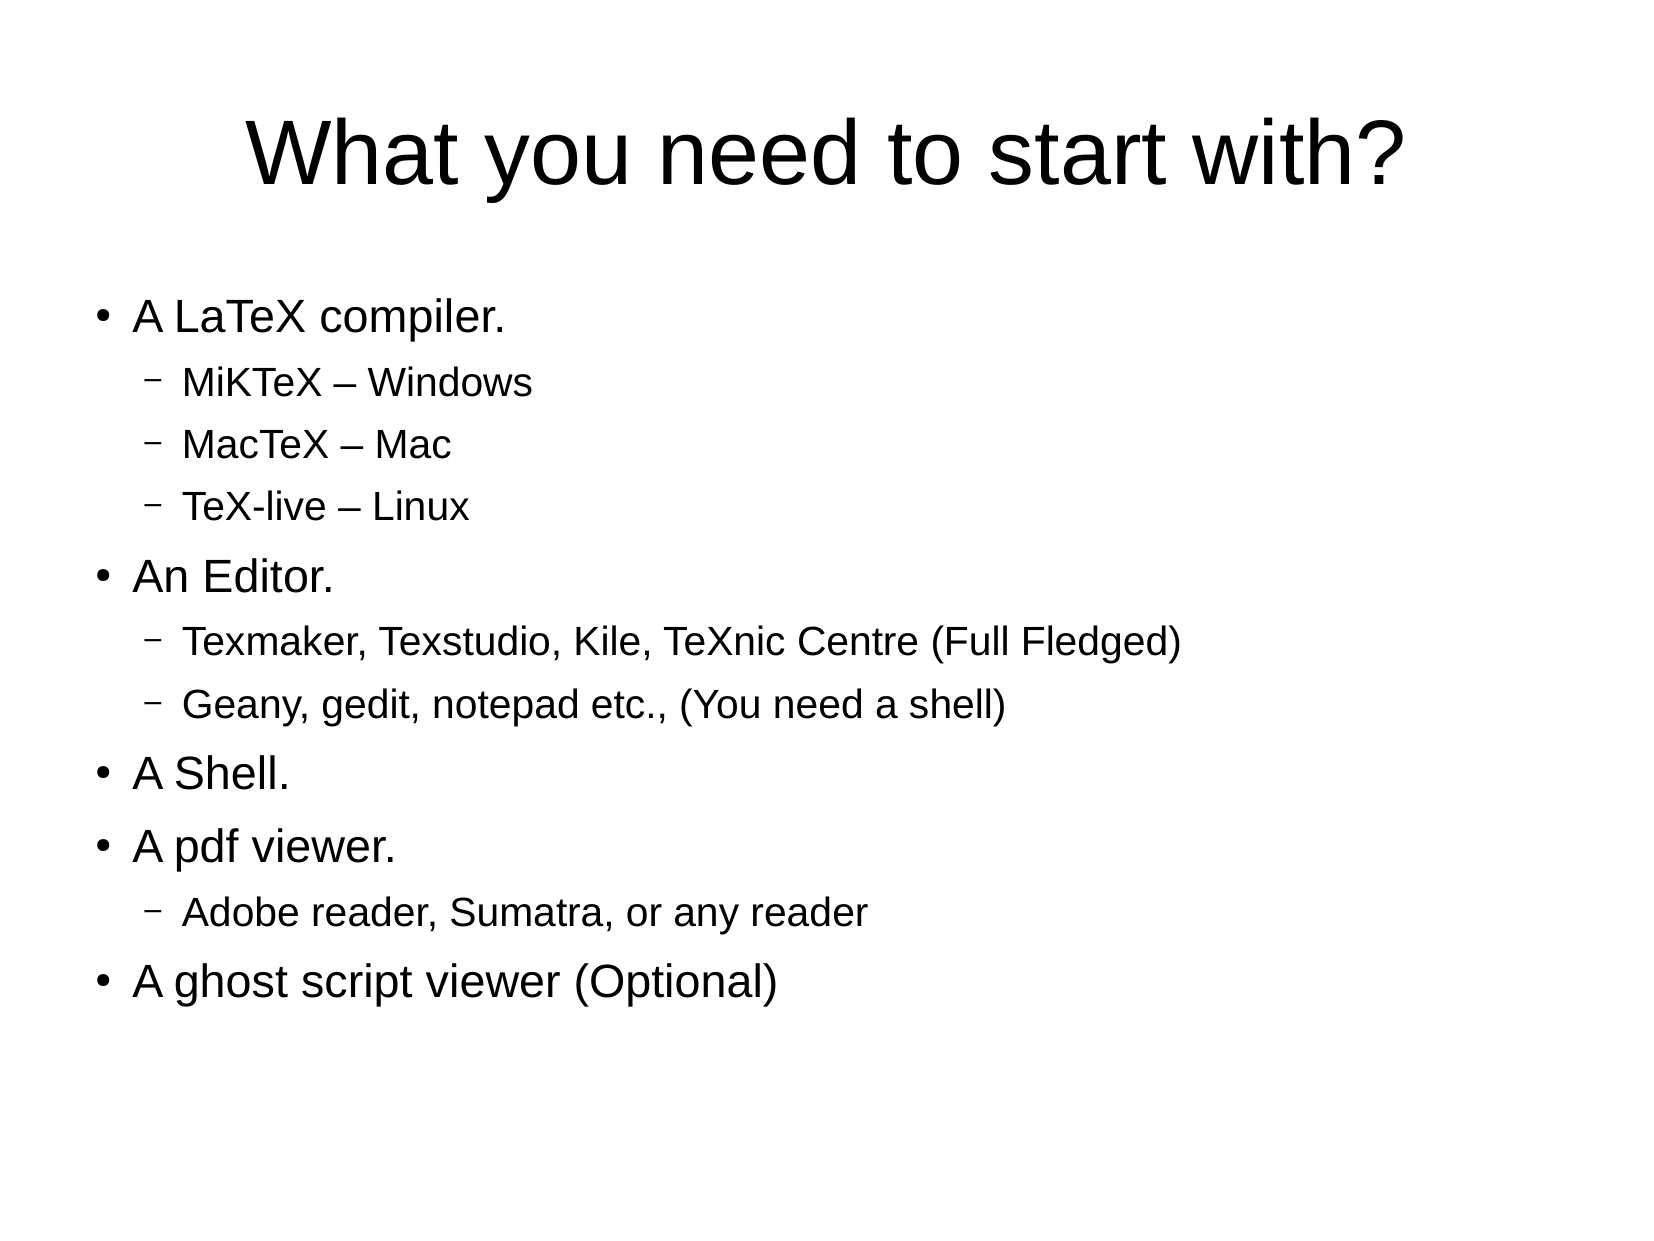

# What you need to start with?
A LaTeX compiler.
MiKTeX – Windows
MacTeX – Mac
TeX-live – Linux
An Editor.
Texmaker, Texstudio, Kile, TeXnic Centre (Full Fledged)
Geany, gedit, notepad etc., (You need a shell)
A Shell.
A pdf viewer.
Adobe reader, Sumatra, or any reader
A ghost script viewer (Optional)